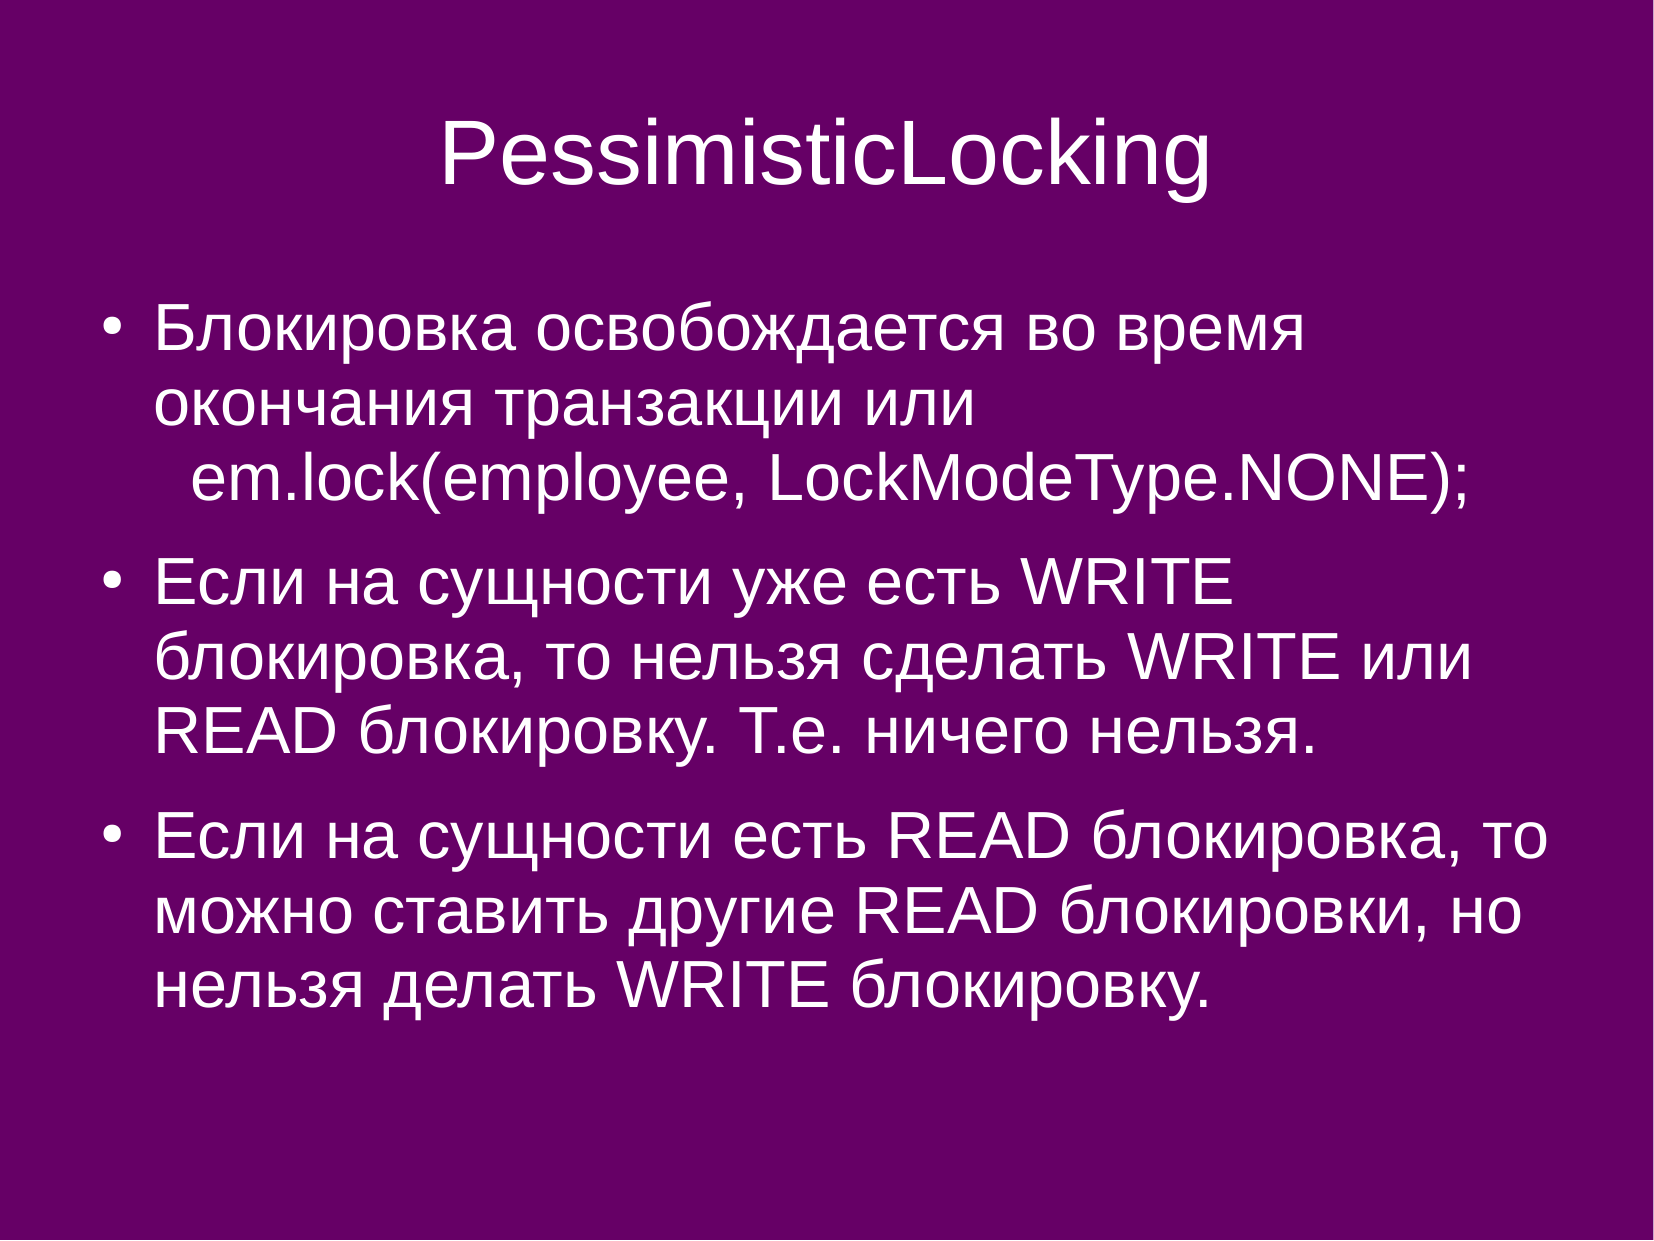

# PessimisticLocking
Блокировка освобождается во время окончания транзакции или
 em.lock(employee, LockModeType.NONE);
Если на сущности уже есть WRITE блокировка, то нельзя сделать WRITE или READ блокировку. Т.е. ничего нельзя.
Если на сущности есть READ блокировка, то можно ставить другие READ блокировки, но нельзя делать WRITE блокировку.